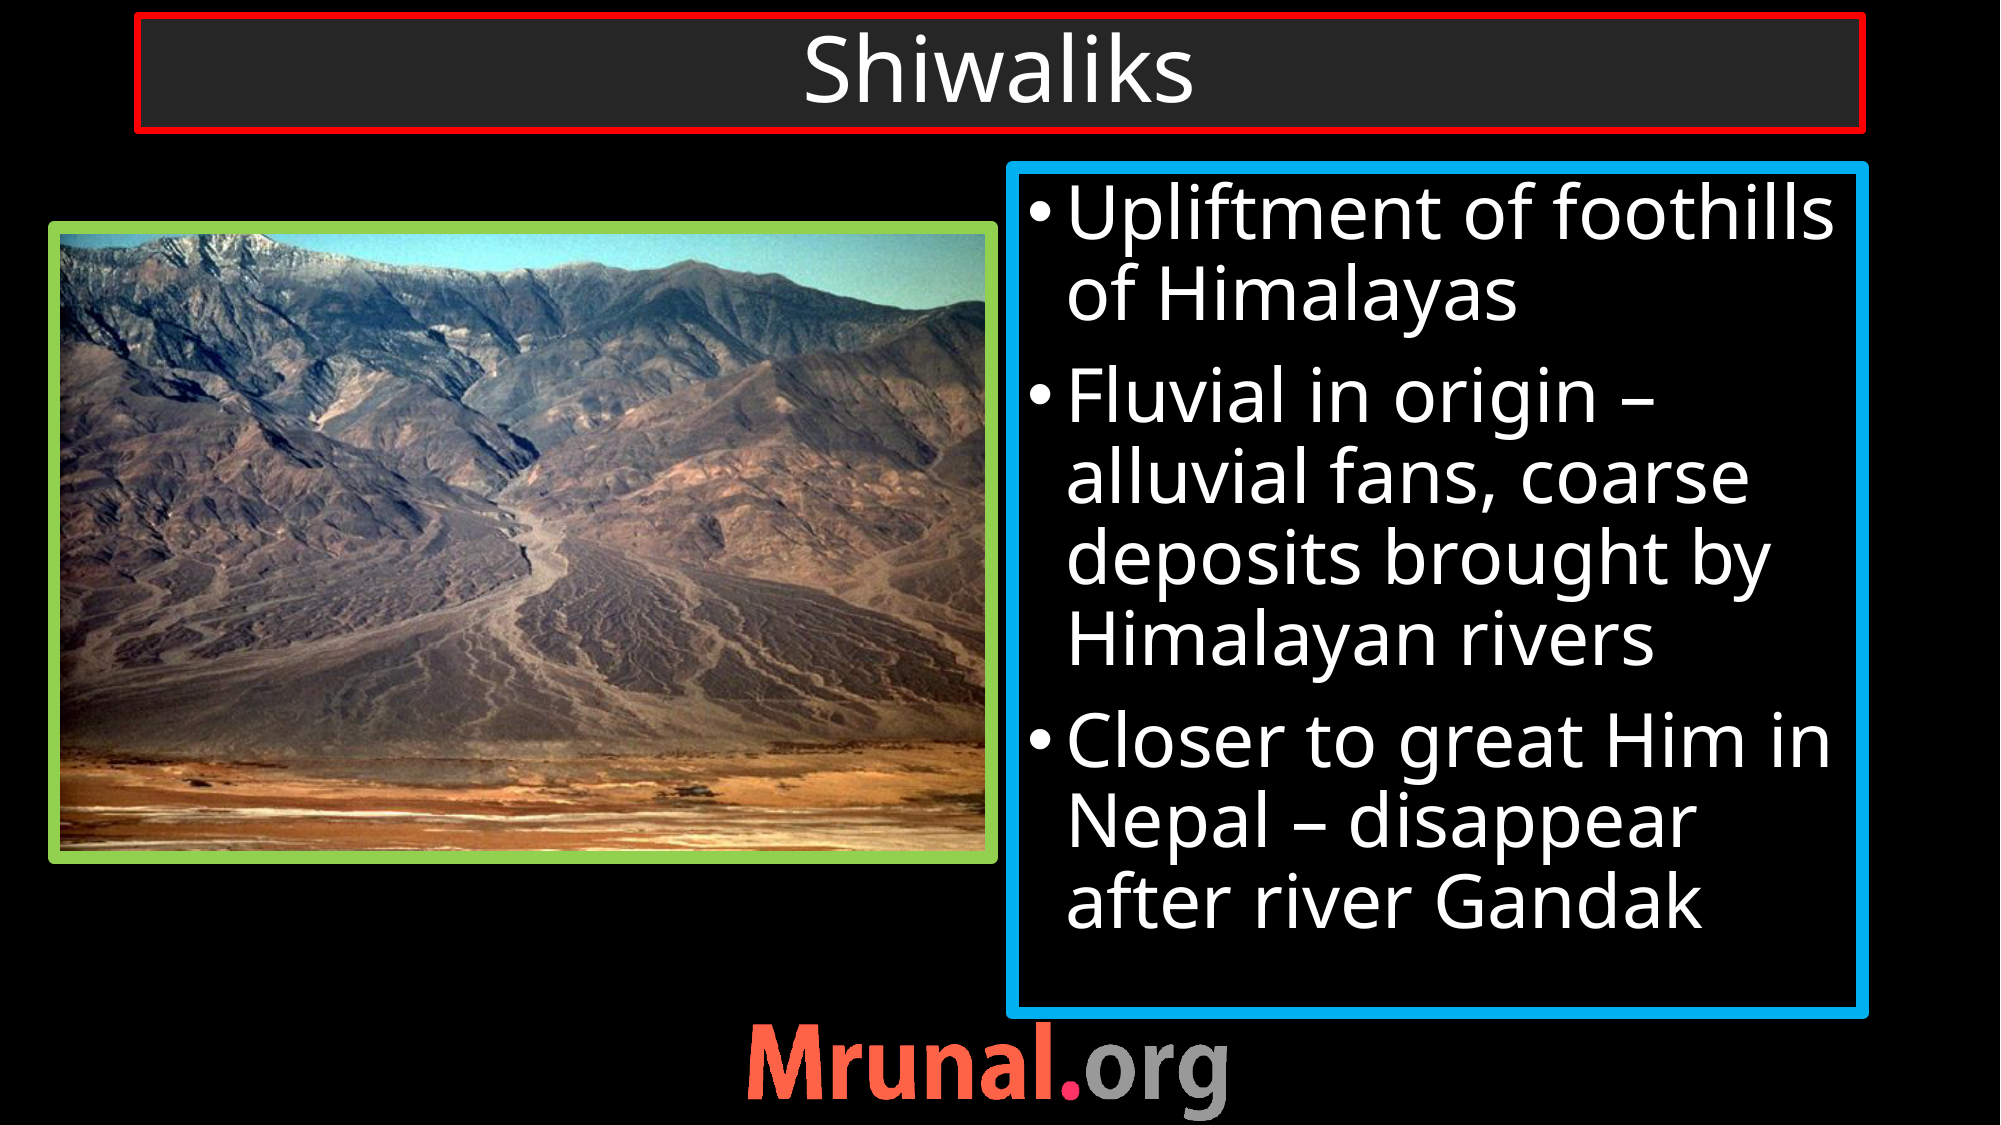

Shiwaliks
# Upliftment of foothills of Himalayas
Fluvial in origin – alluvial fans, coarse deposits brought by Himalayan rivers
Closer to great Him in Nepal – disappear after river Gandak